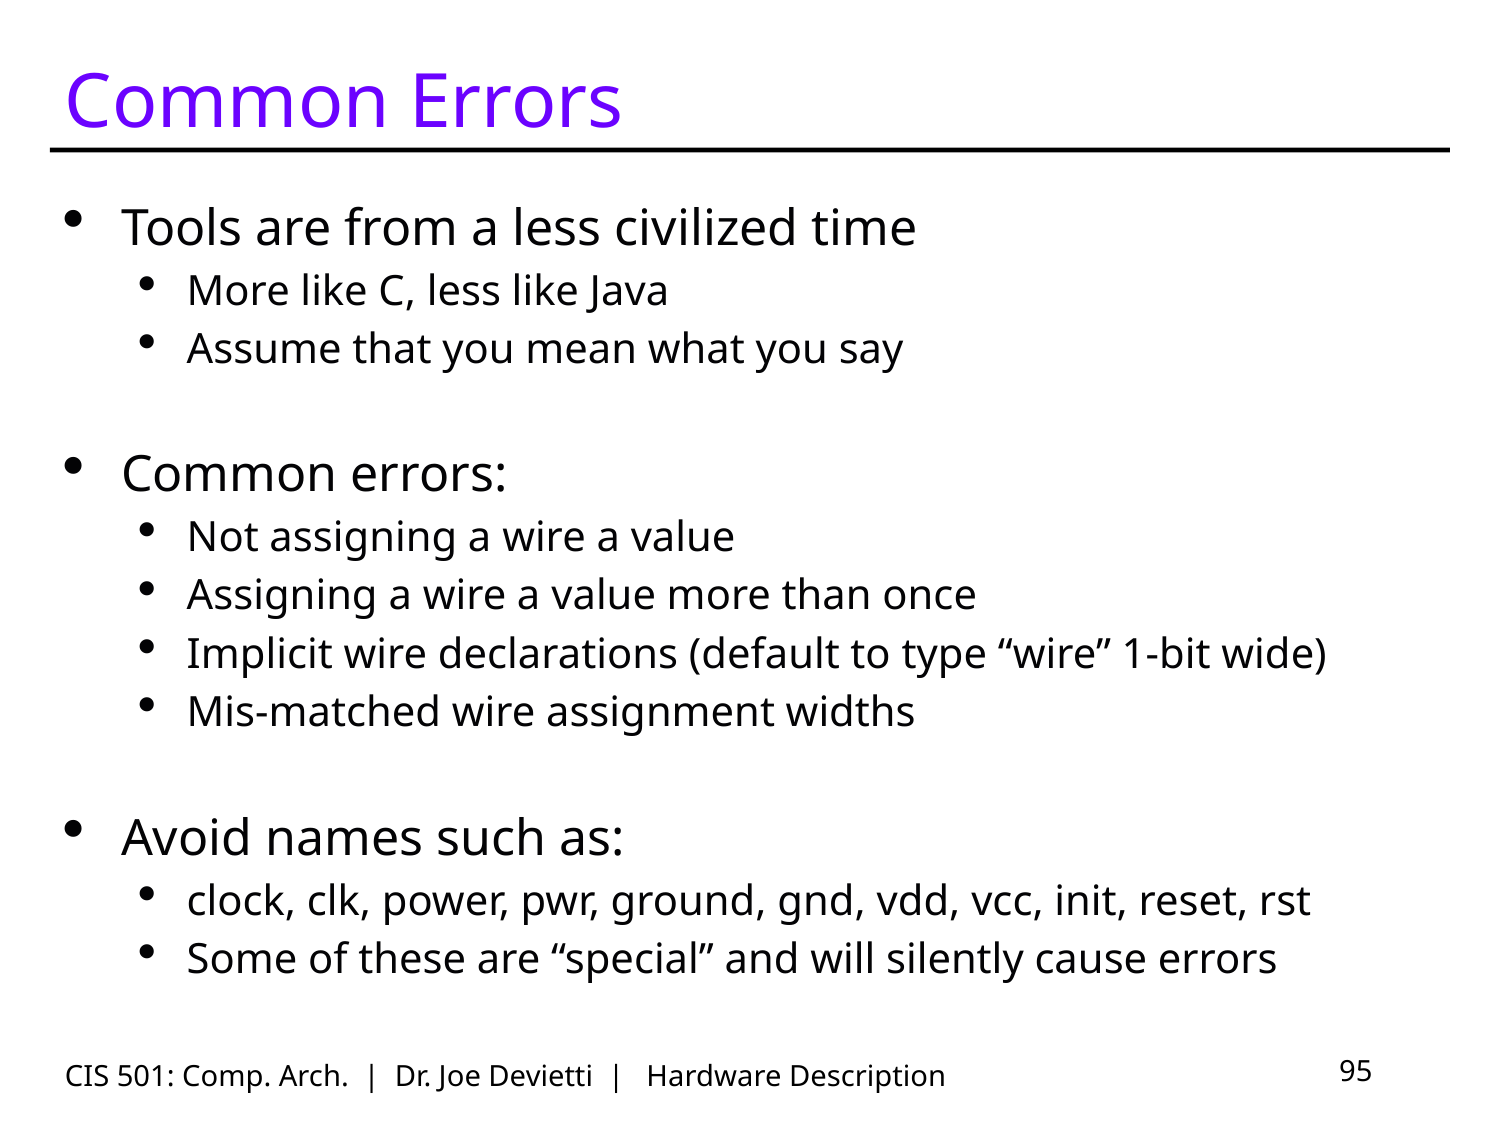

Common Errors
Tools are from a less civilized time
More like C, less like Java
Assume that you mean what you say
Common errors:
Not assigning a wire a value
Assigning a wire a value more than once
Implicit wire declarations (default to type “wire” 1-bit wide)
Mis-matched wire assignment widths
﻿Avoid names such as:
clock, clk, power, pwr, ground, gnd, vdd, vcc, init, reset, rst
Some of these are “special” and will silently cause errors
CIS 501: Comp. Arch. | Dr. Joe Devietti | Hardware Description